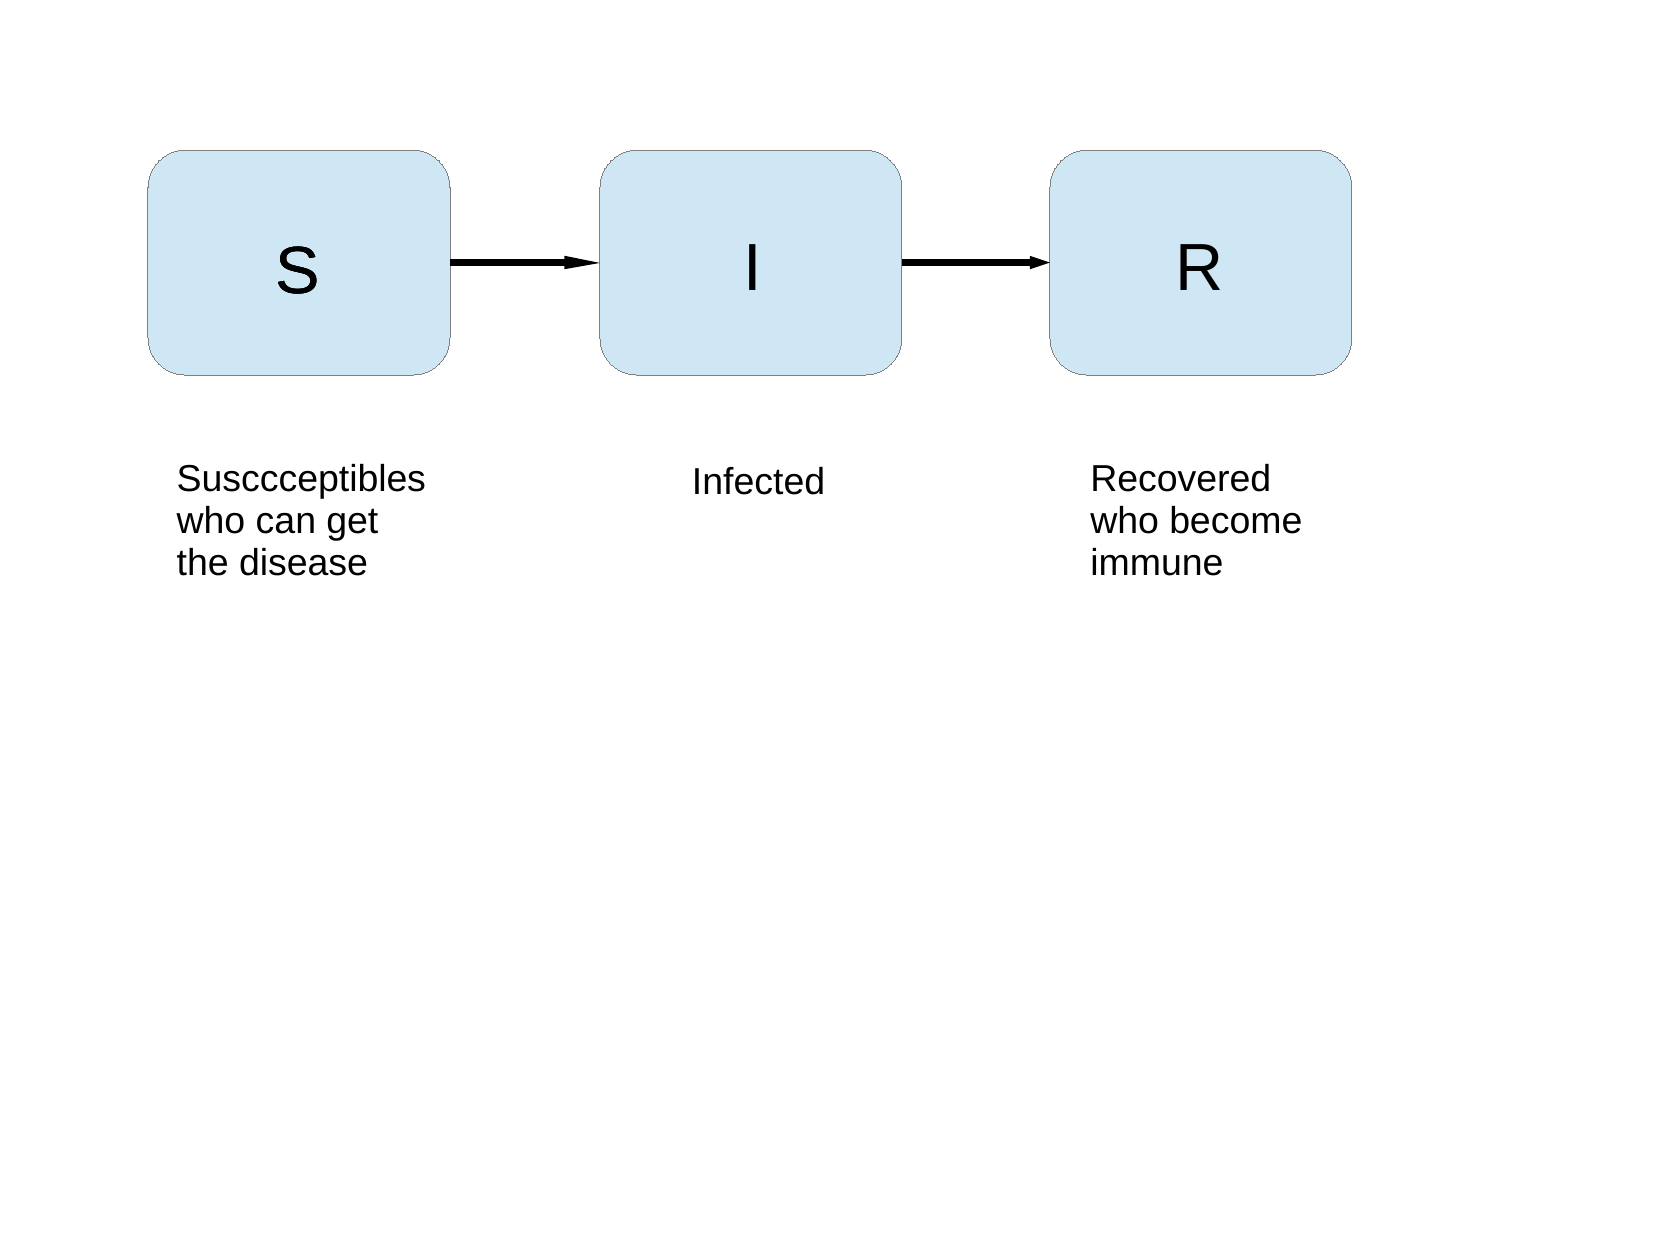

R
I
S
S
S
Susccceptibles
who can get
the disease
Recovered
who become
immune
Infected